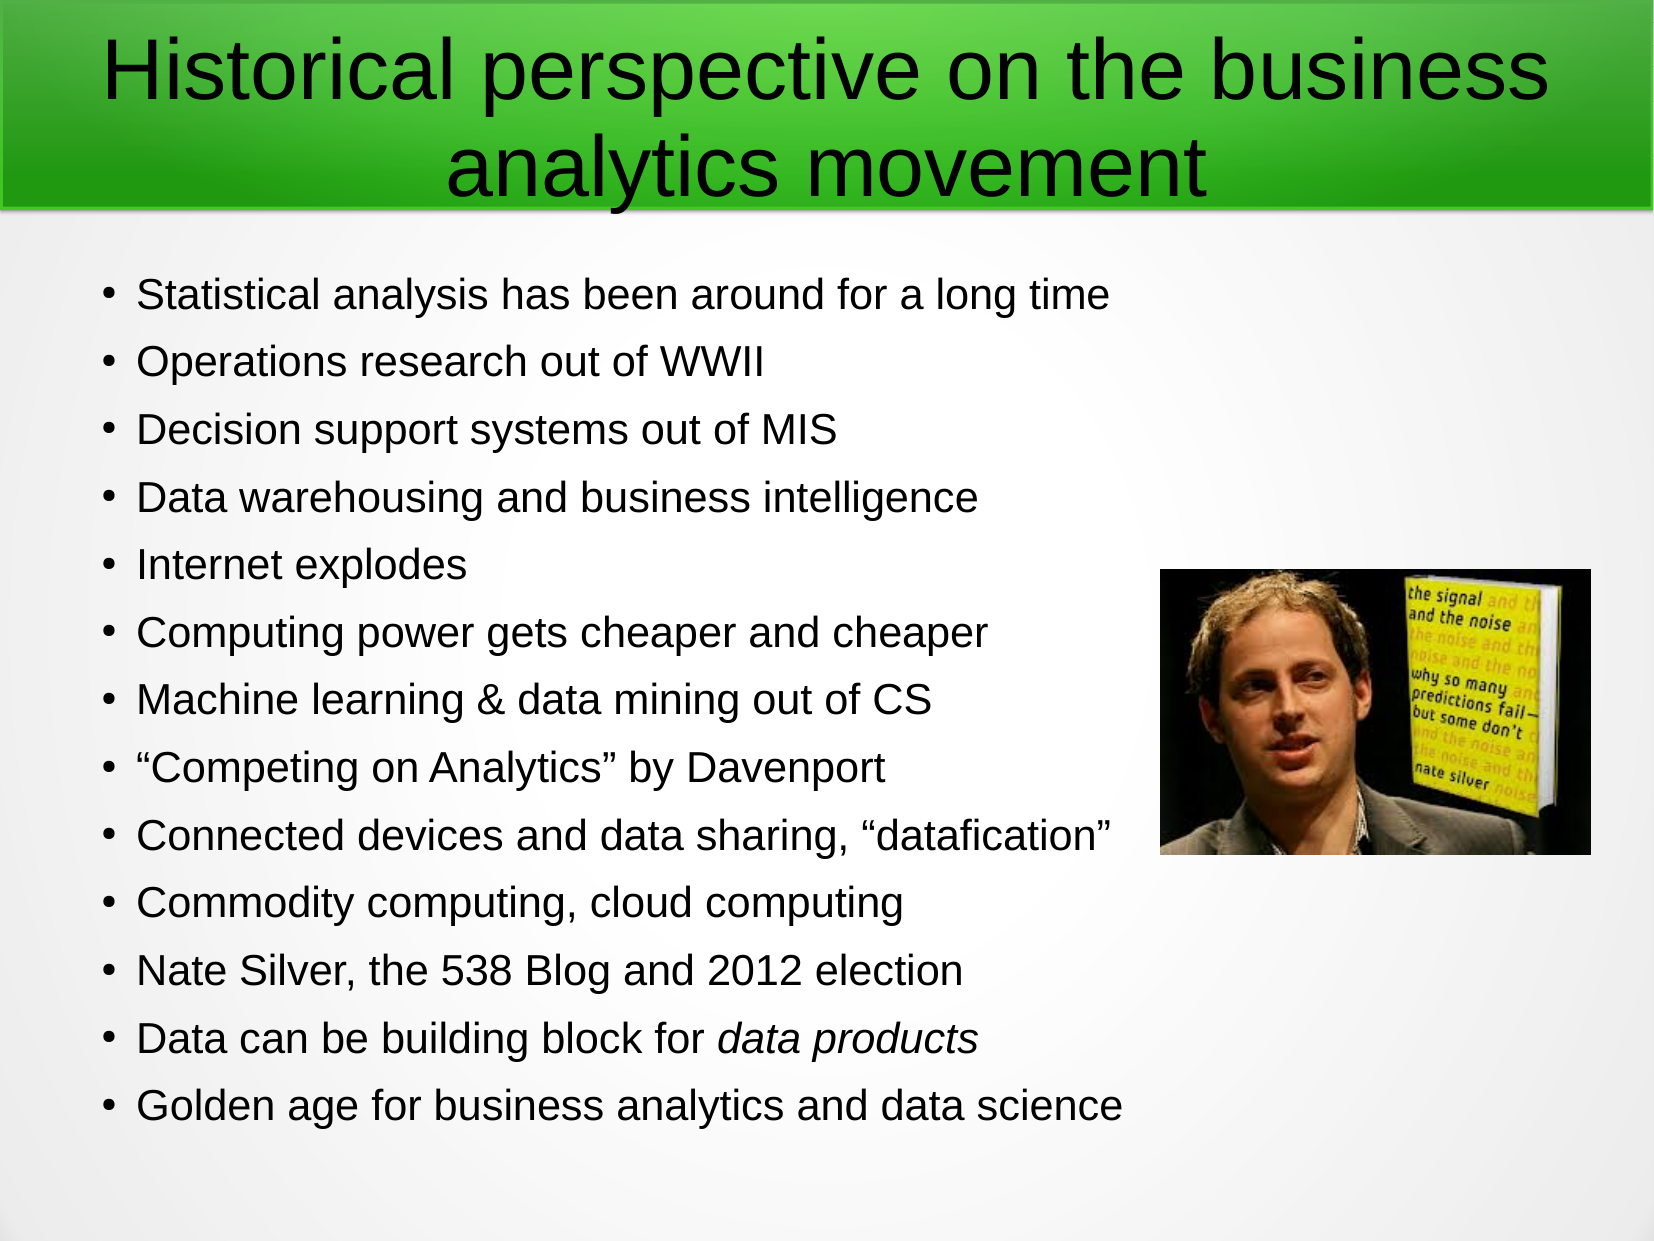

# Historical perspective on the business analytics movement
Statistical analysis has been around for a long time
Operations research out of WWII
Decision support systems out of MIS
Data warehousing and business intelligence
Internet explodes
Computing power gets cheaper and cheaper
Machine learning & data mining out of CS
“Competing on Analytics” by Davenport
Connected devices and data sharing, “datafication”
Commodity computing, cloud computing
Nate Silver, the 538 Blog and 2012 election
Data can be building block for data products
Golden age for business analytics and data science